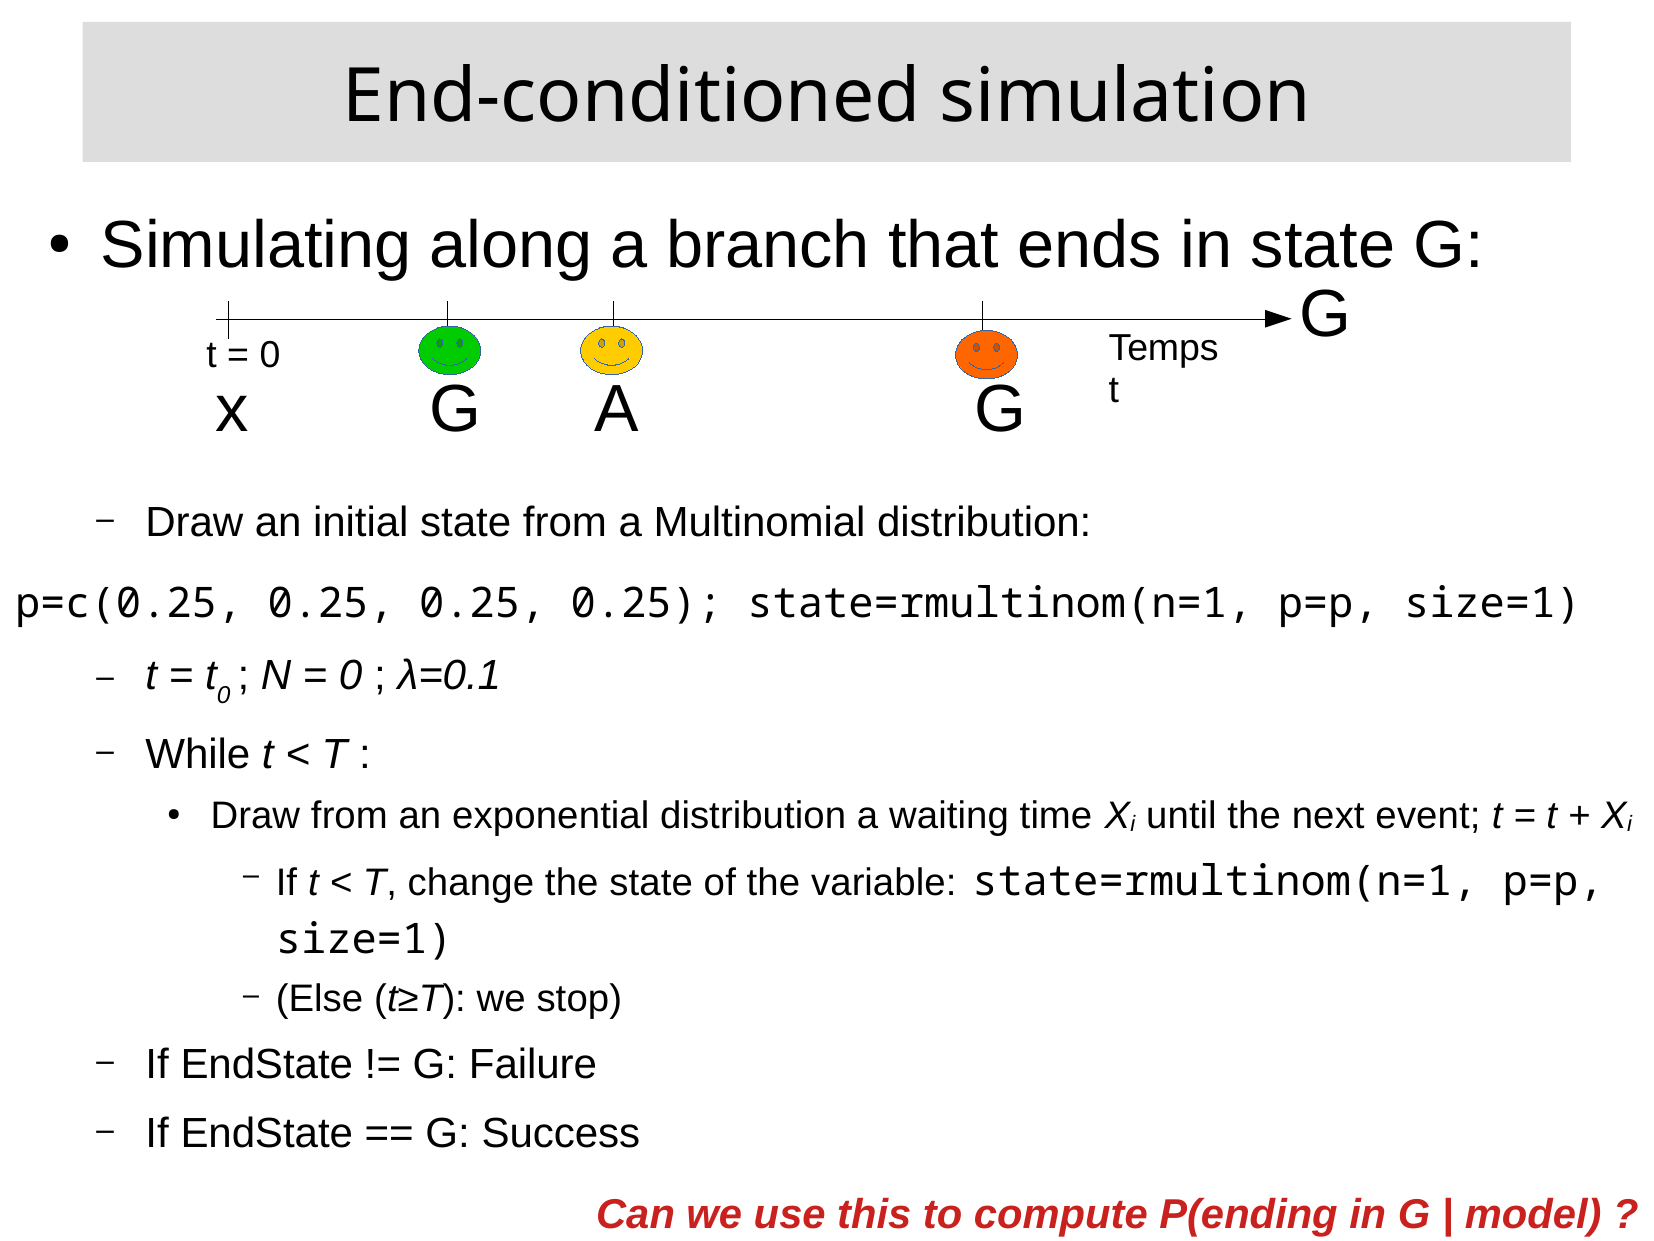

# End-conditioned simulation
Simulating along a branch that ends in state G:
G
Temps t
t = 0
x
G
A
G
Draw an initial state from a Multinomial distribution:
p=c(0.25, 0.25, 0.25, 0.25); state=rmultinom(n=1, p=p, size=1)
t = t0 ; N = 0 ; λ=0.1
While t < T :
Draw from an exponential distribution a waiting time Xi until the next event; t = t + Xi
If t < T, change the state of the variable: state=rmultinom(n=1, p=p, size=1)
(Else (t≥T): we stop)
If EndState != G: Failure
If EndState == G: Success
Can we use this to compute P(ending in G | model) ?